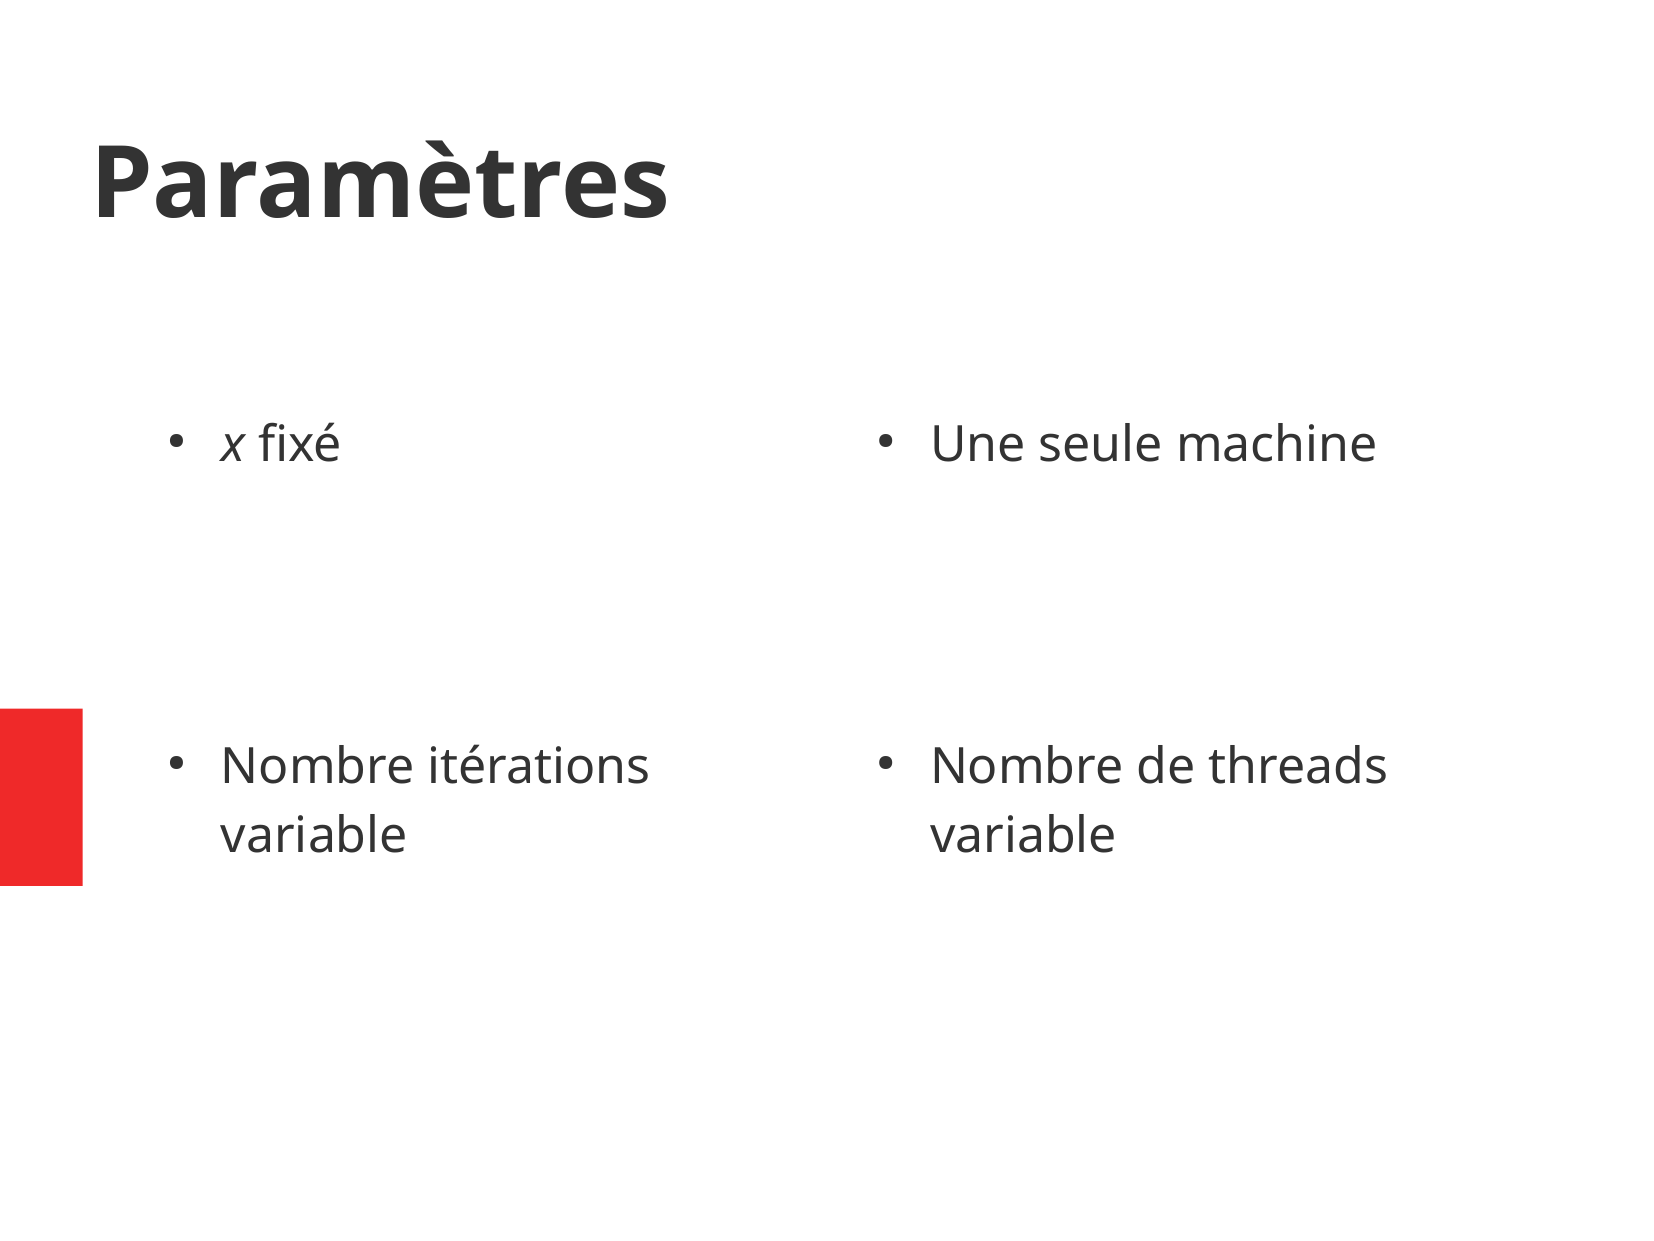

# Paramètres
x fixé
Nombre itérations variable
Une seule machine
Nombre de threads variable